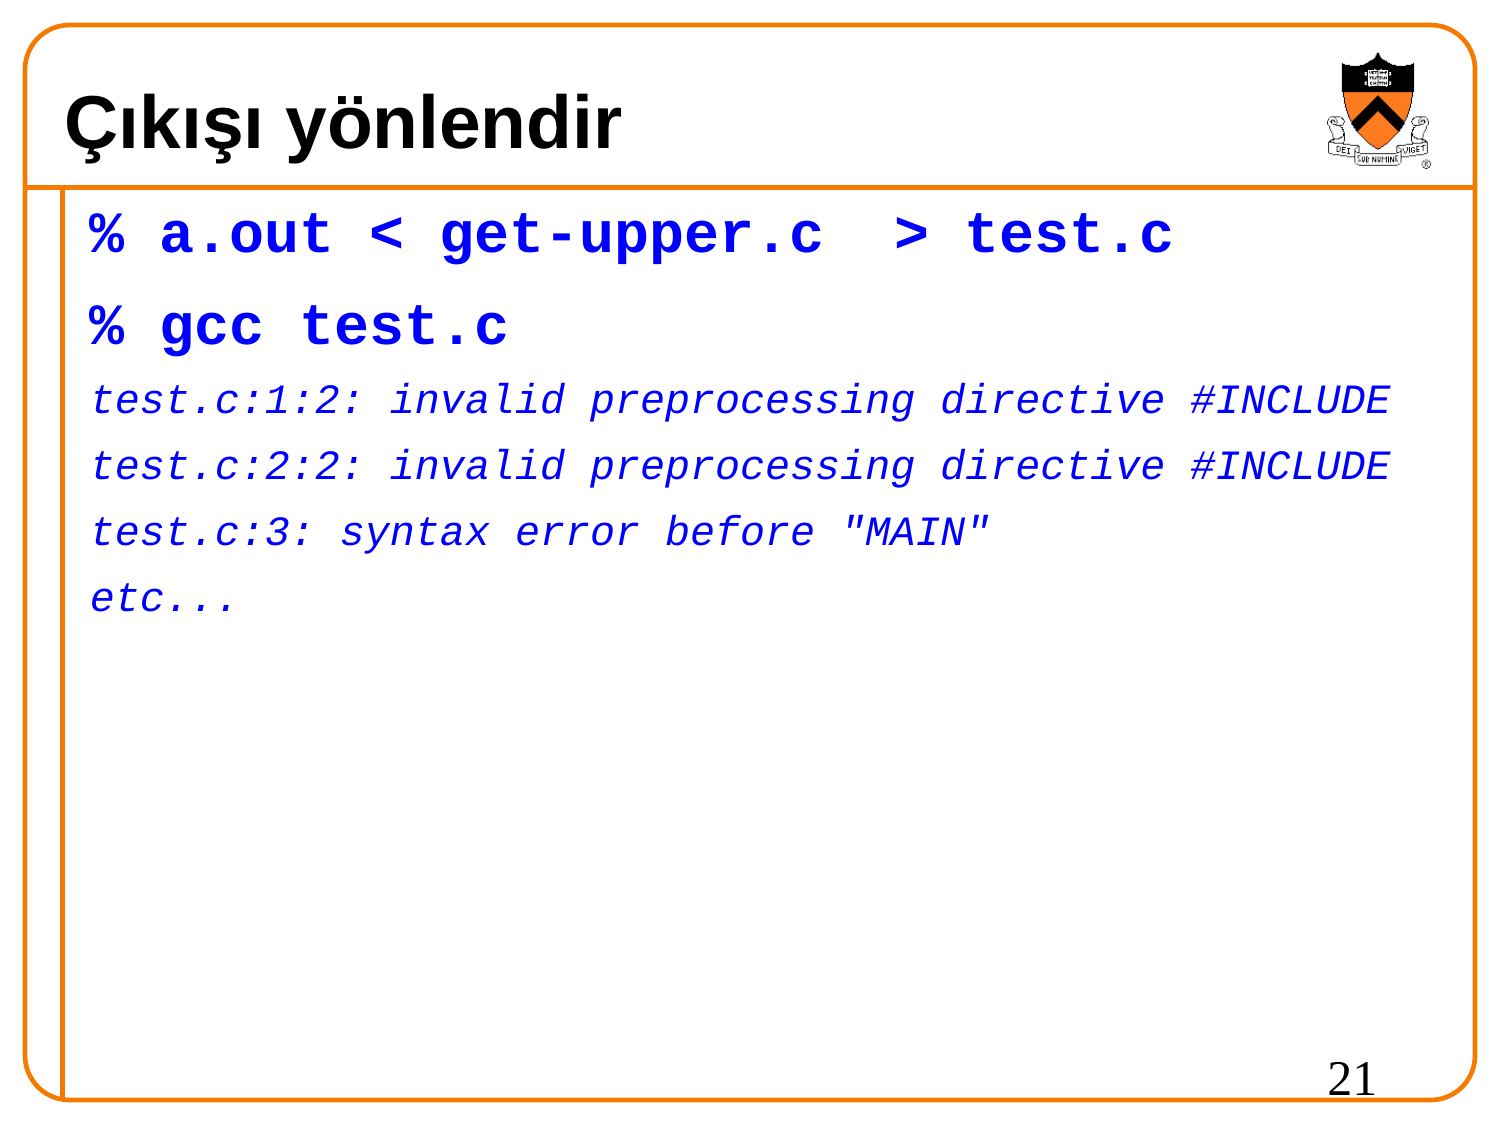

Çıkışı yönlendir
# % a.out < get-upper.c > test.c
% gcc test.c
test.c:1:2: invalid preprocessing directive #INCLUDE
test.c:2:2: invalid preprocessing directive #INCLUDE
test.c:3: syntax error before "MAIN"
etc...
21